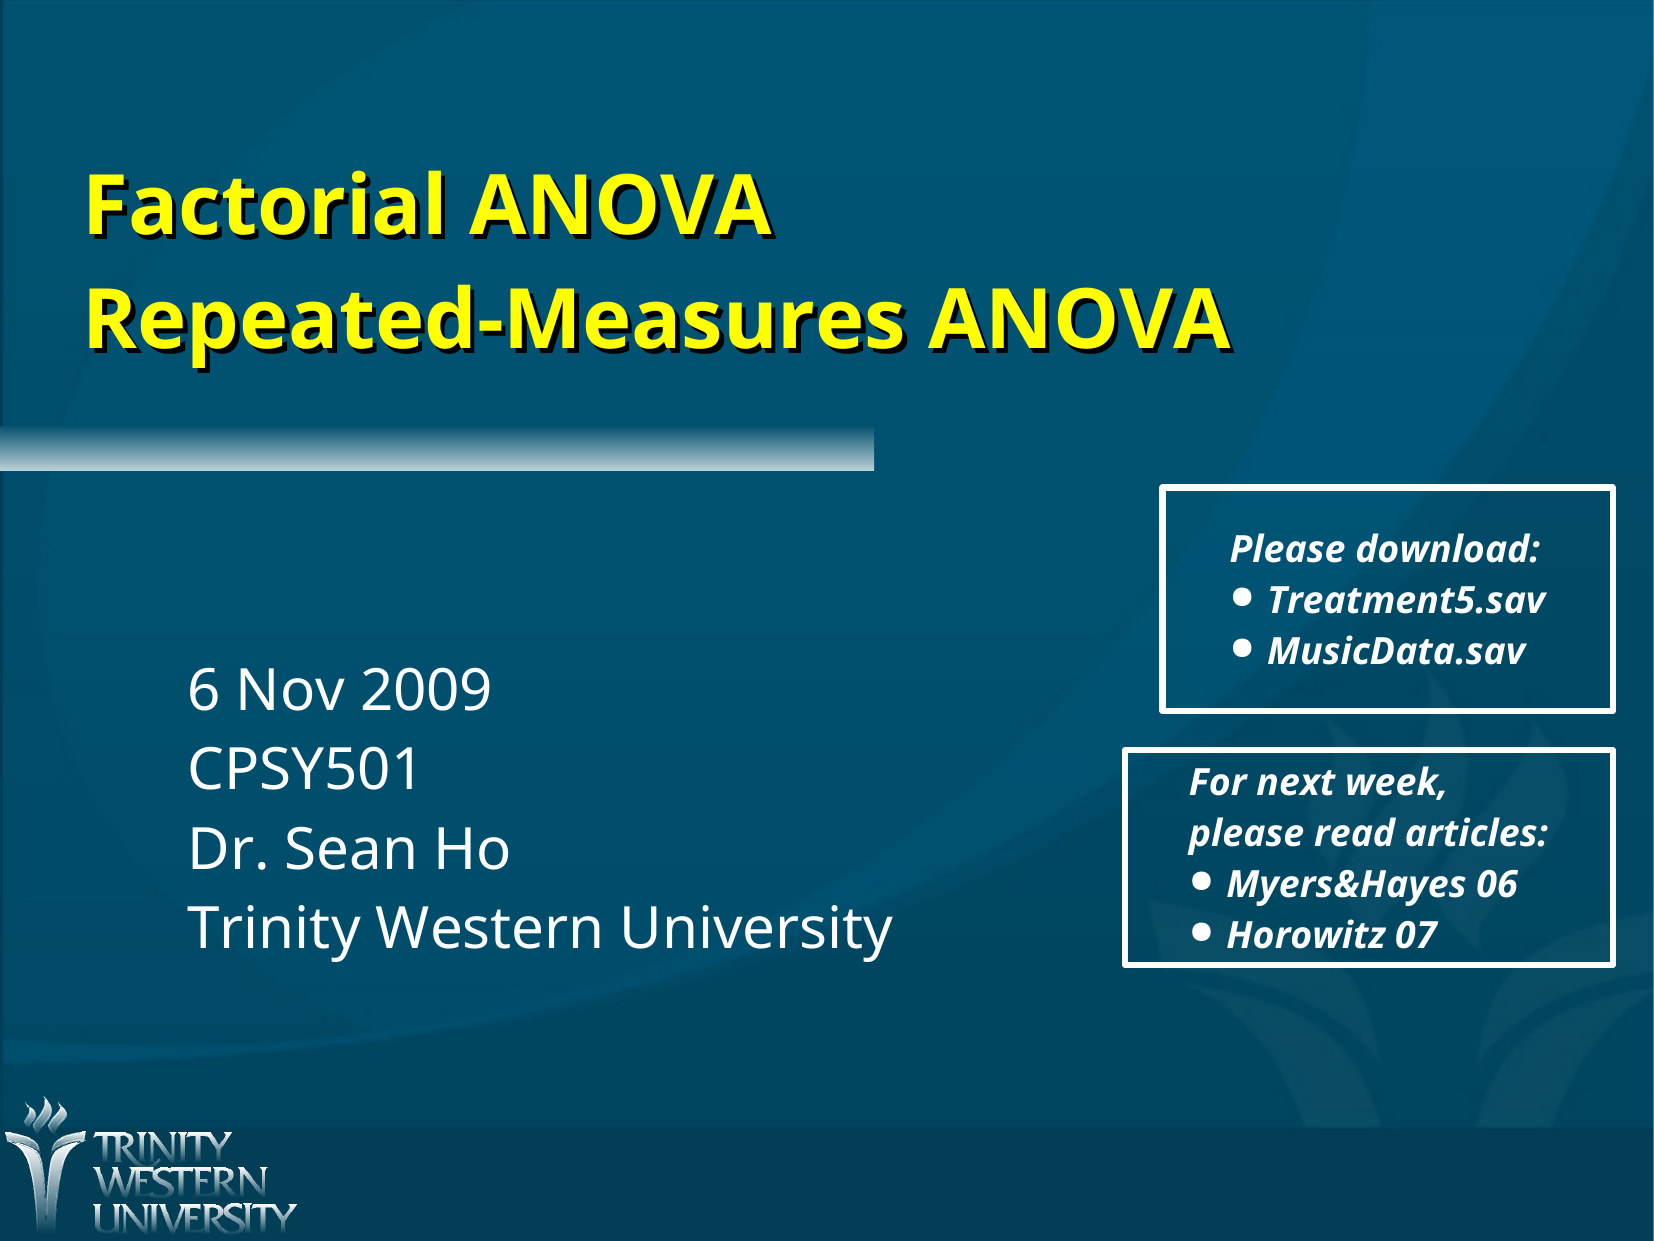

# Factorial ANOVA Repeated-Measures ANOVA
Please download:
Treatment5.sav
MusicData.sav
6 Nov 2009
CPSY501
Dr. Sean Ho
Trinity Western University
For next week,
please read articles:
Myers&Hayes 06
Horowitz 07